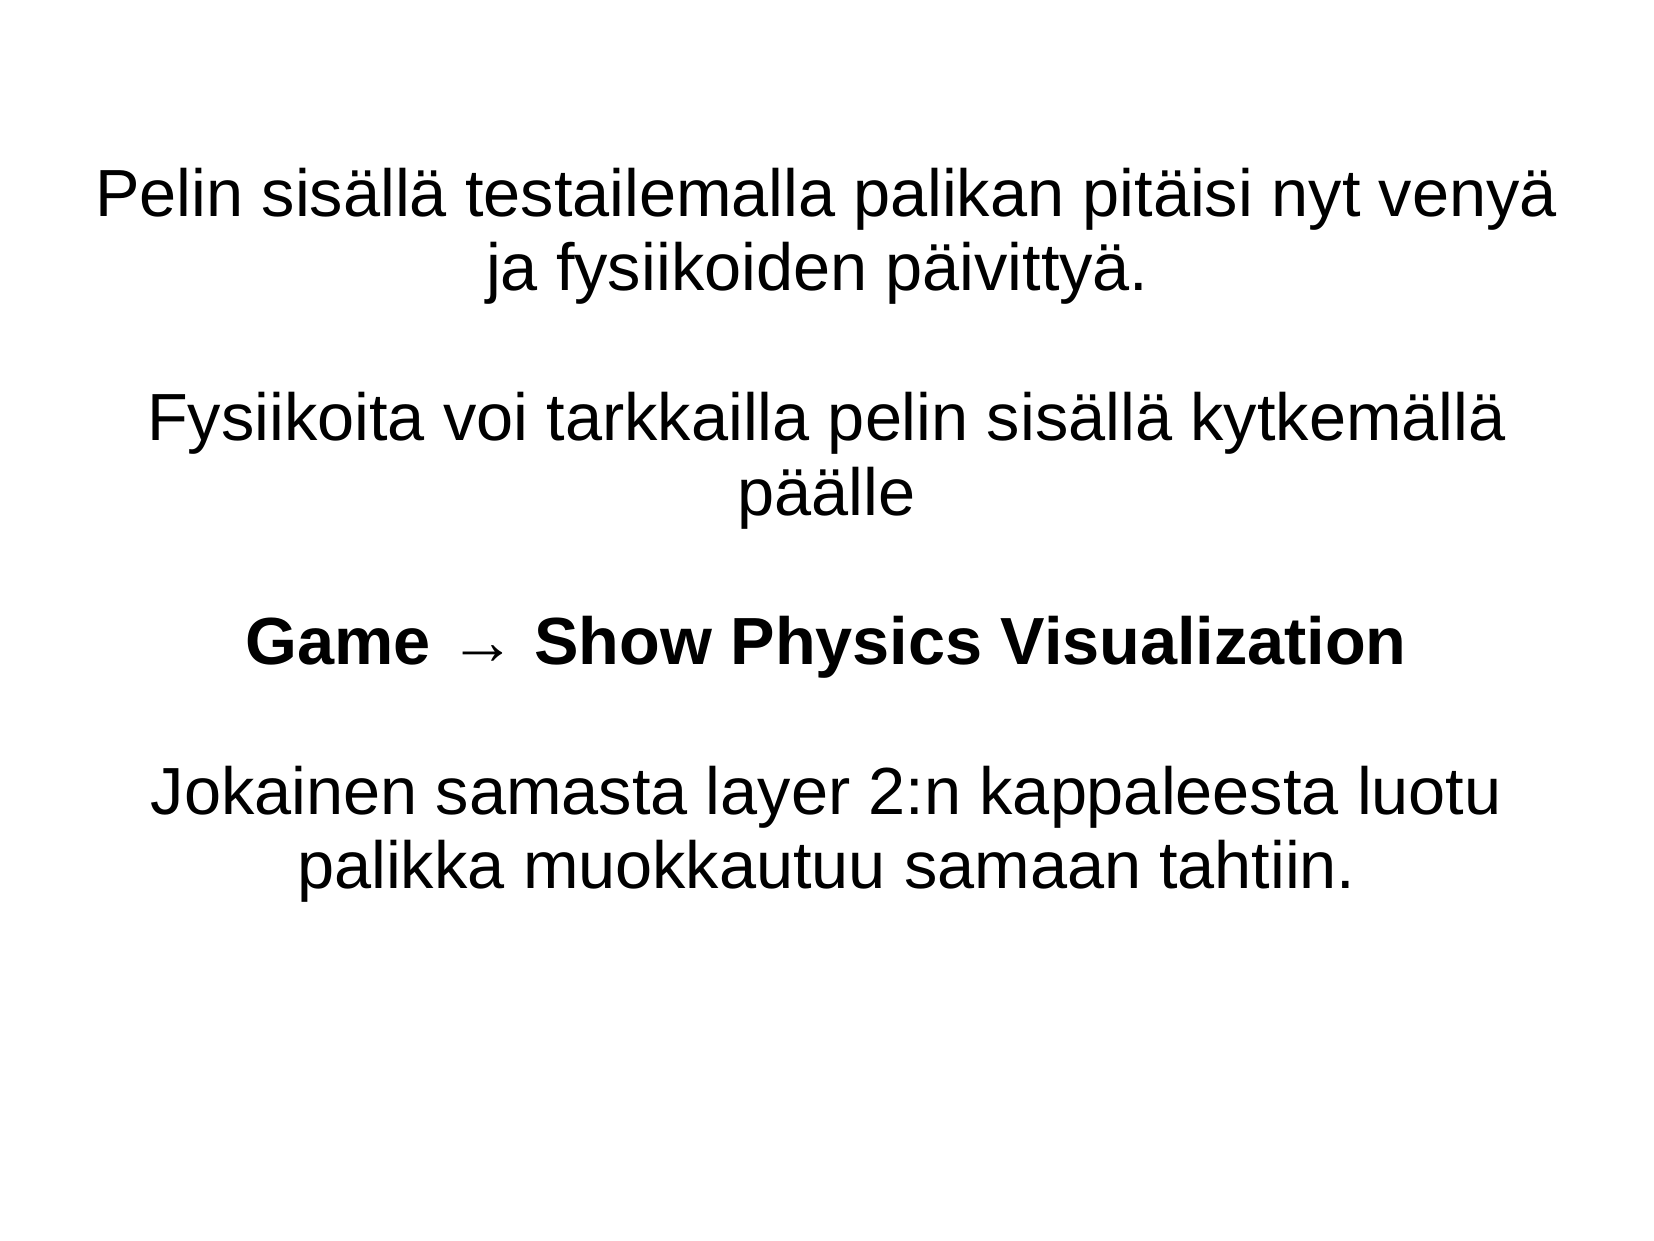

# Pelin sisällä testailemalla palikan pitäisi nyt venyä ja fysiikoiden päivittyä.
Fysiikoita voi tarkkailla pelin sisällä kytkemällä päälle
Game → Show Physics Visualization
Jokainen samasta layer 2:n kappaleesta luotu palikka muokkautuu samaan tahtiin.